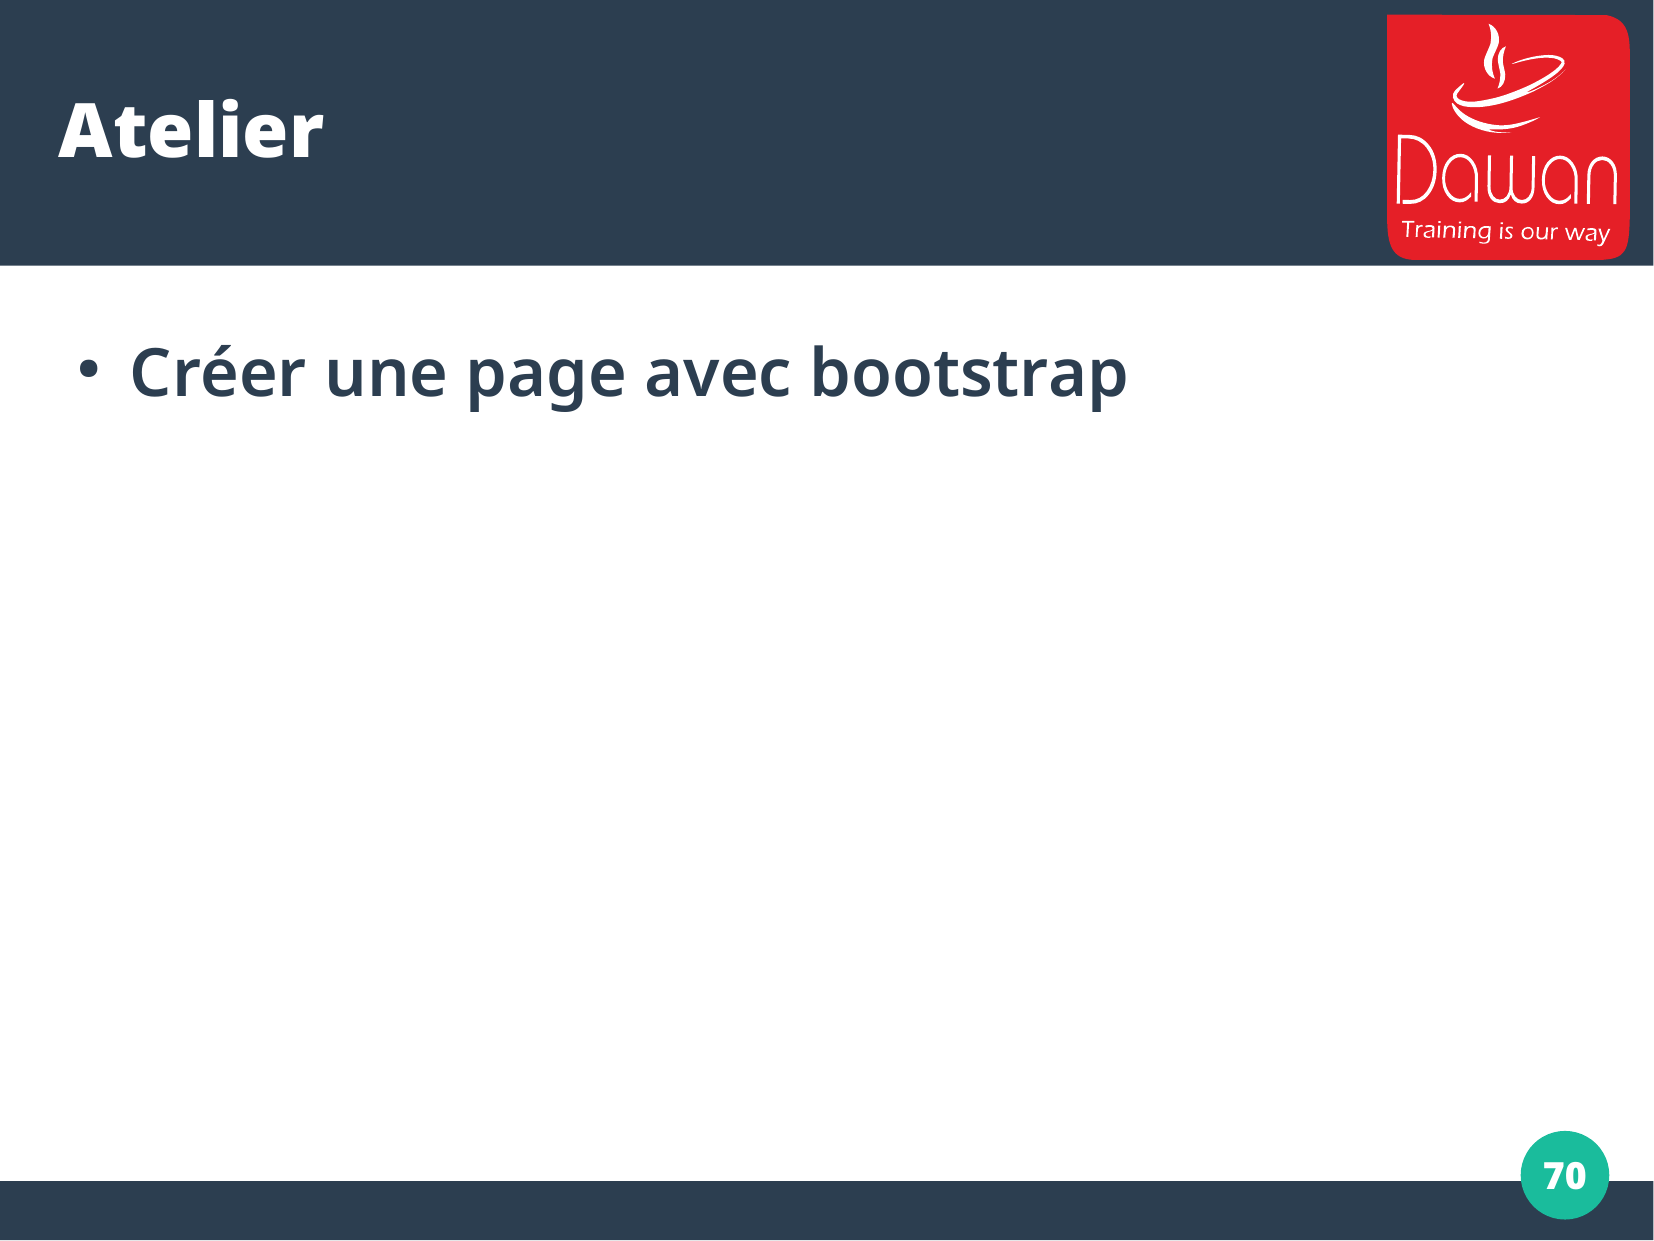

# Atelier
Créer une page avec bootstrap
70